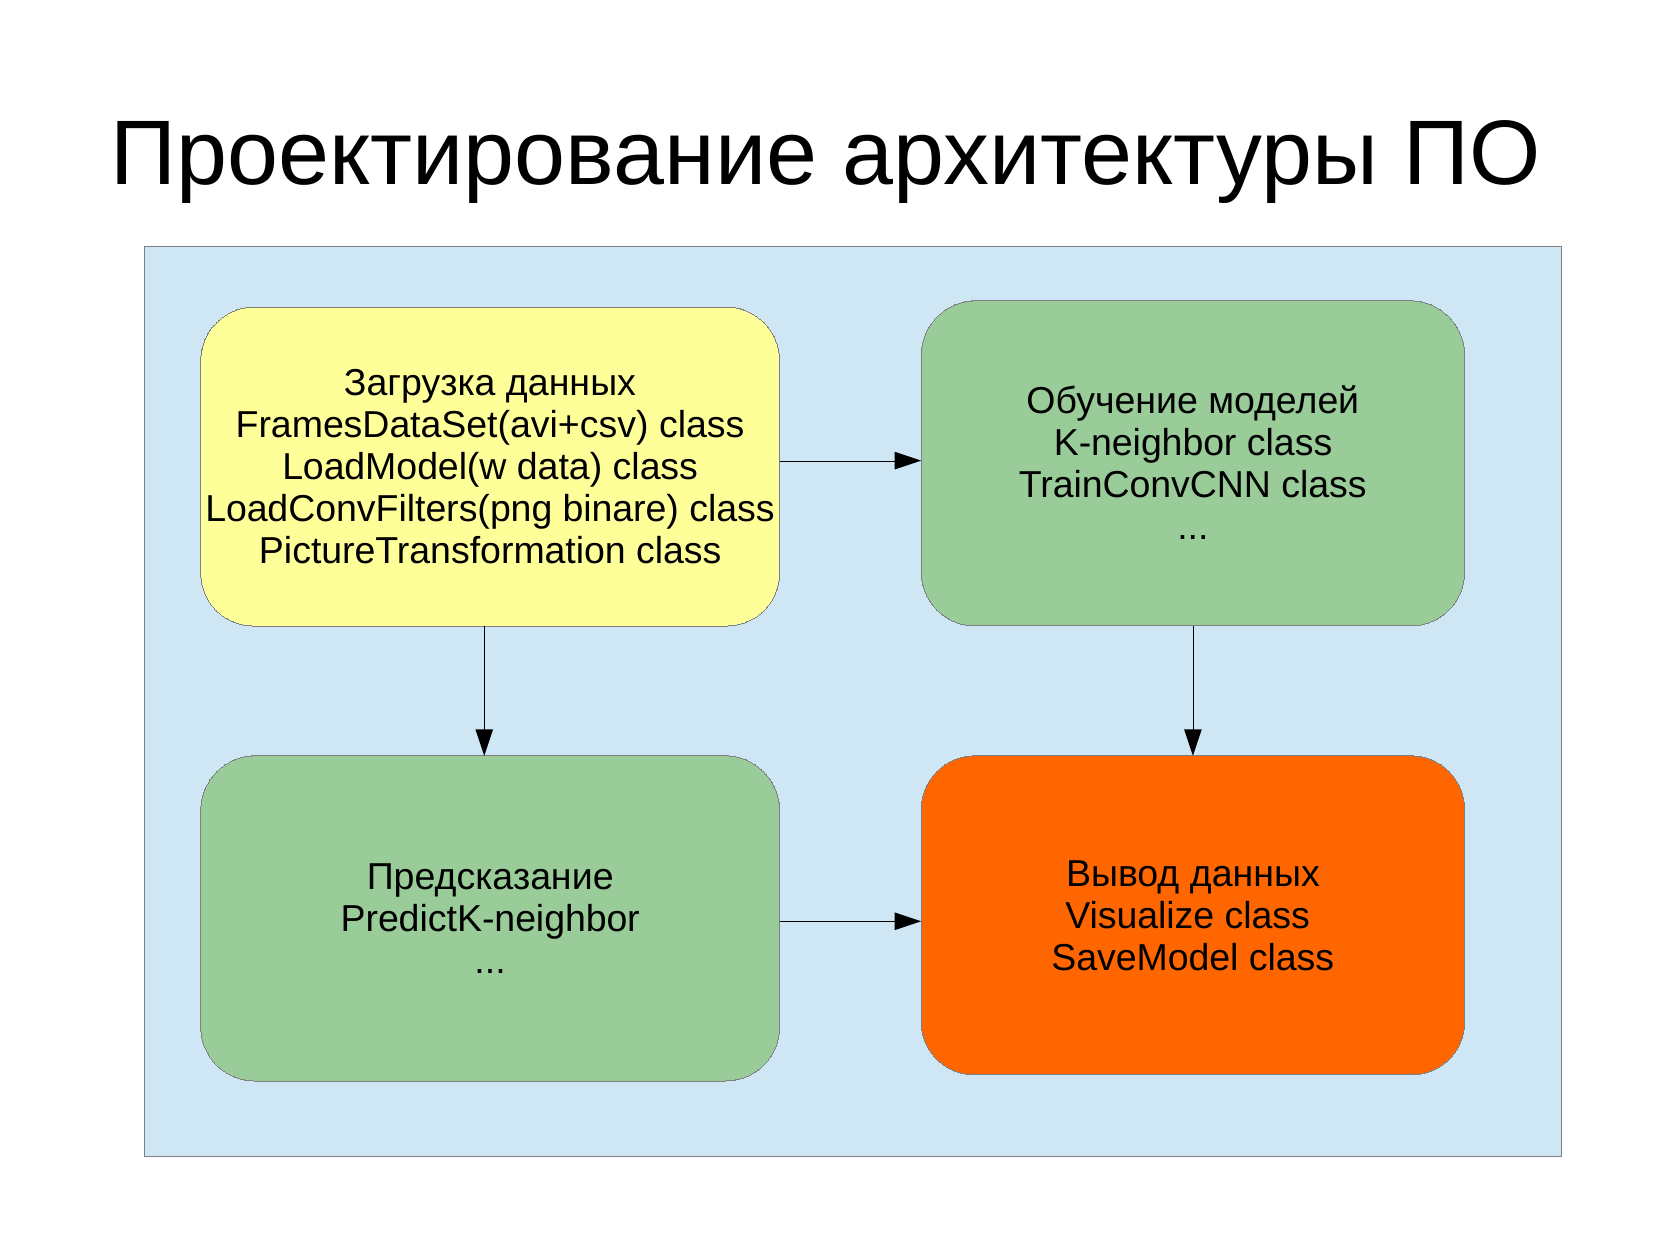

# Проектирование архитектуры ПО
Обучение моделей
K-neighbor class
TrainConvCNN class
...
Загрузка данных
FramesDataSet(avi+csv) class
LoadModel(w data) class
LoadConvFilters(png binare) class
PictureTransformation class
Предсказание
PredictK-neighbor
...
Вывод данных
Visualize class
SaveModel class